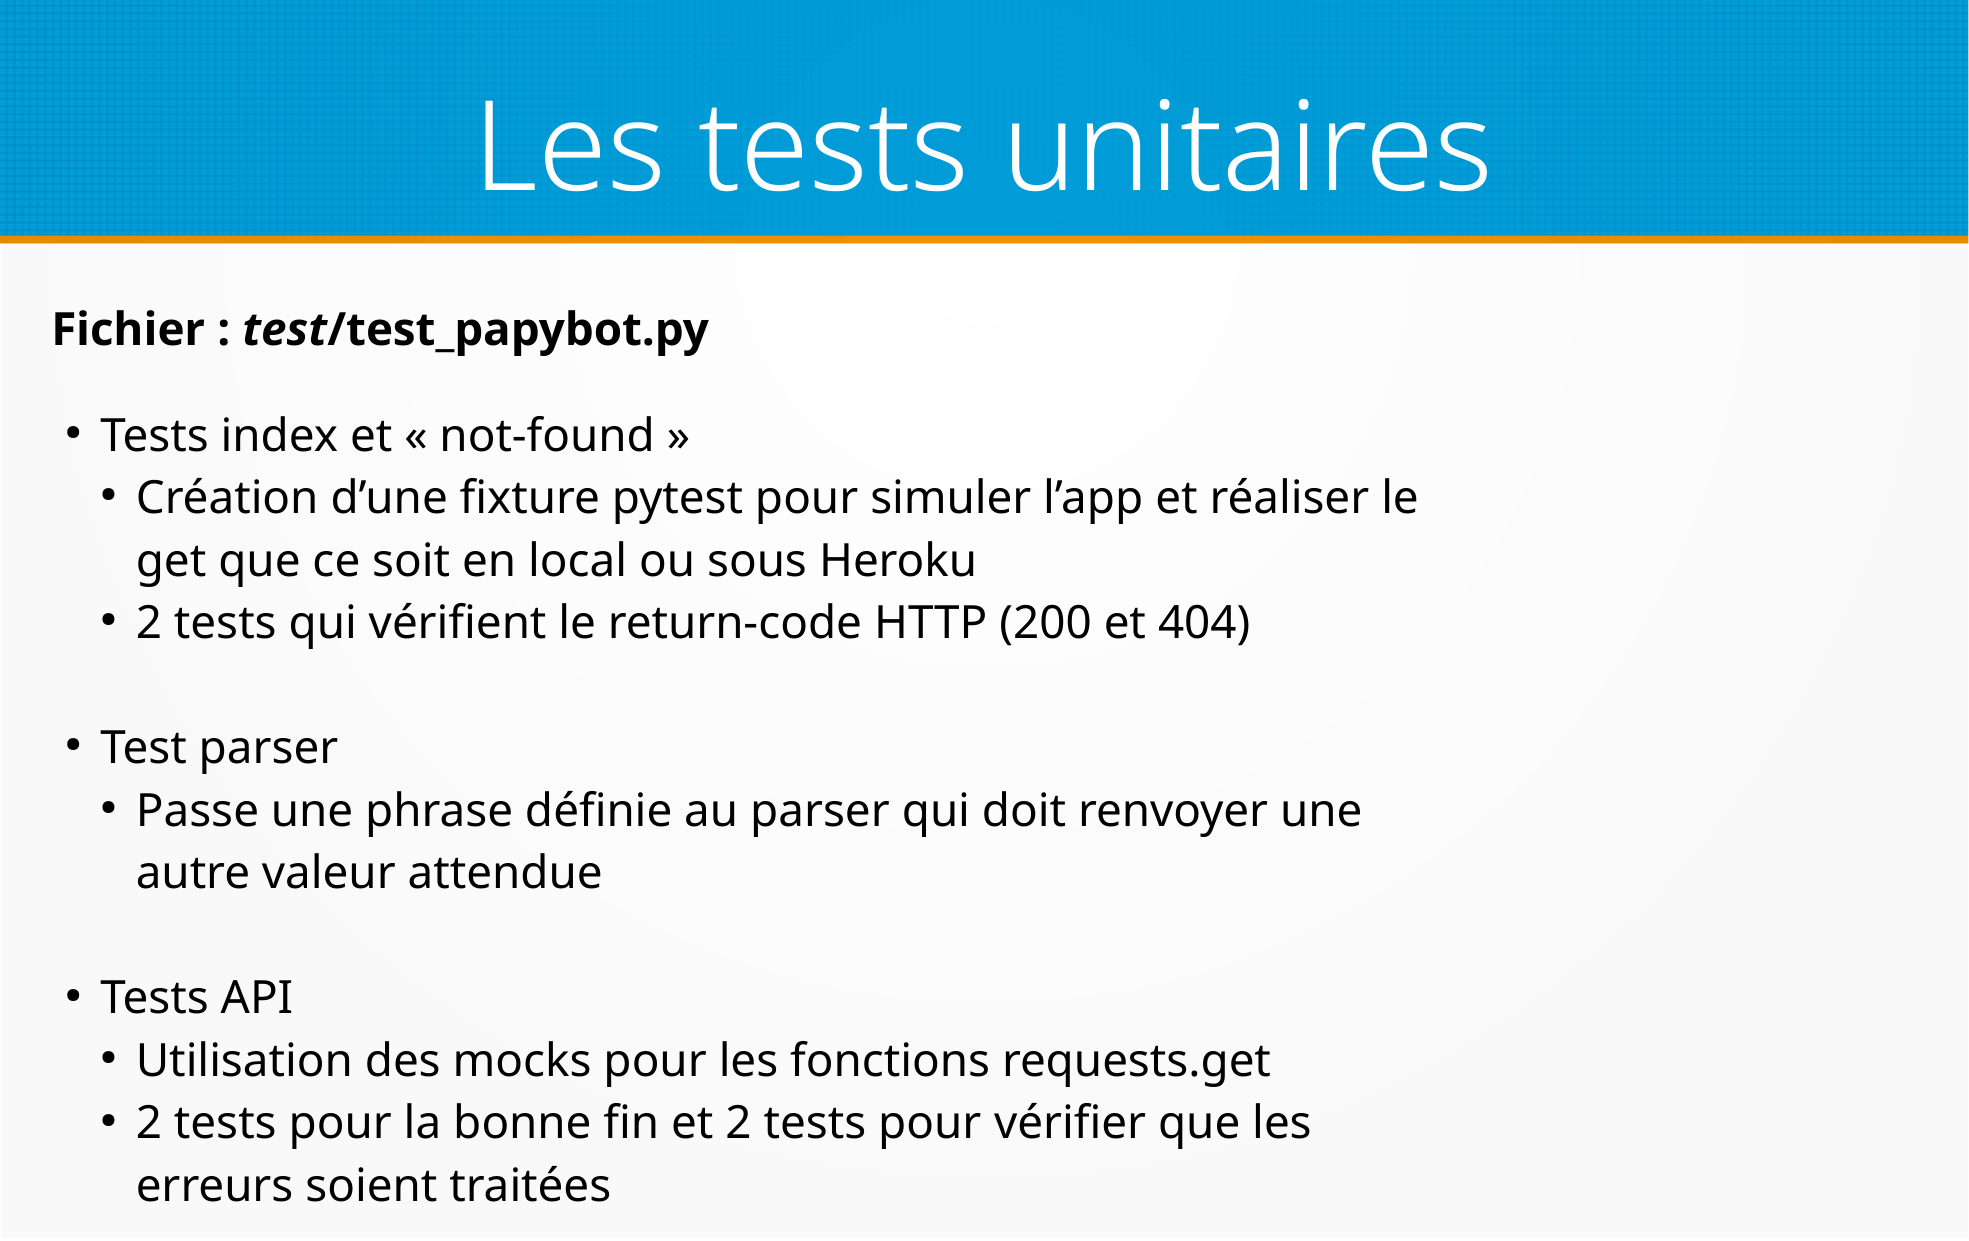

# Les tests unitaires
Fichier : test/test_papybot.py
Tests index et « not-found »
Création d’une fixture pytest pour simuler l’app et réaliser le get que ce soit en local ou sous Heroku
2 tests qui vérifient le return-code HTTP (200 et 404)
Test parser
Passe une phrase définie au parser qui doit renvoyer une autre valeur attendue
Tests API
Utilisation des mocks pour les fonctions requests.get
2 tests pour la bonne fin et 2 tests pour vérifier que les erreurs soient traitées